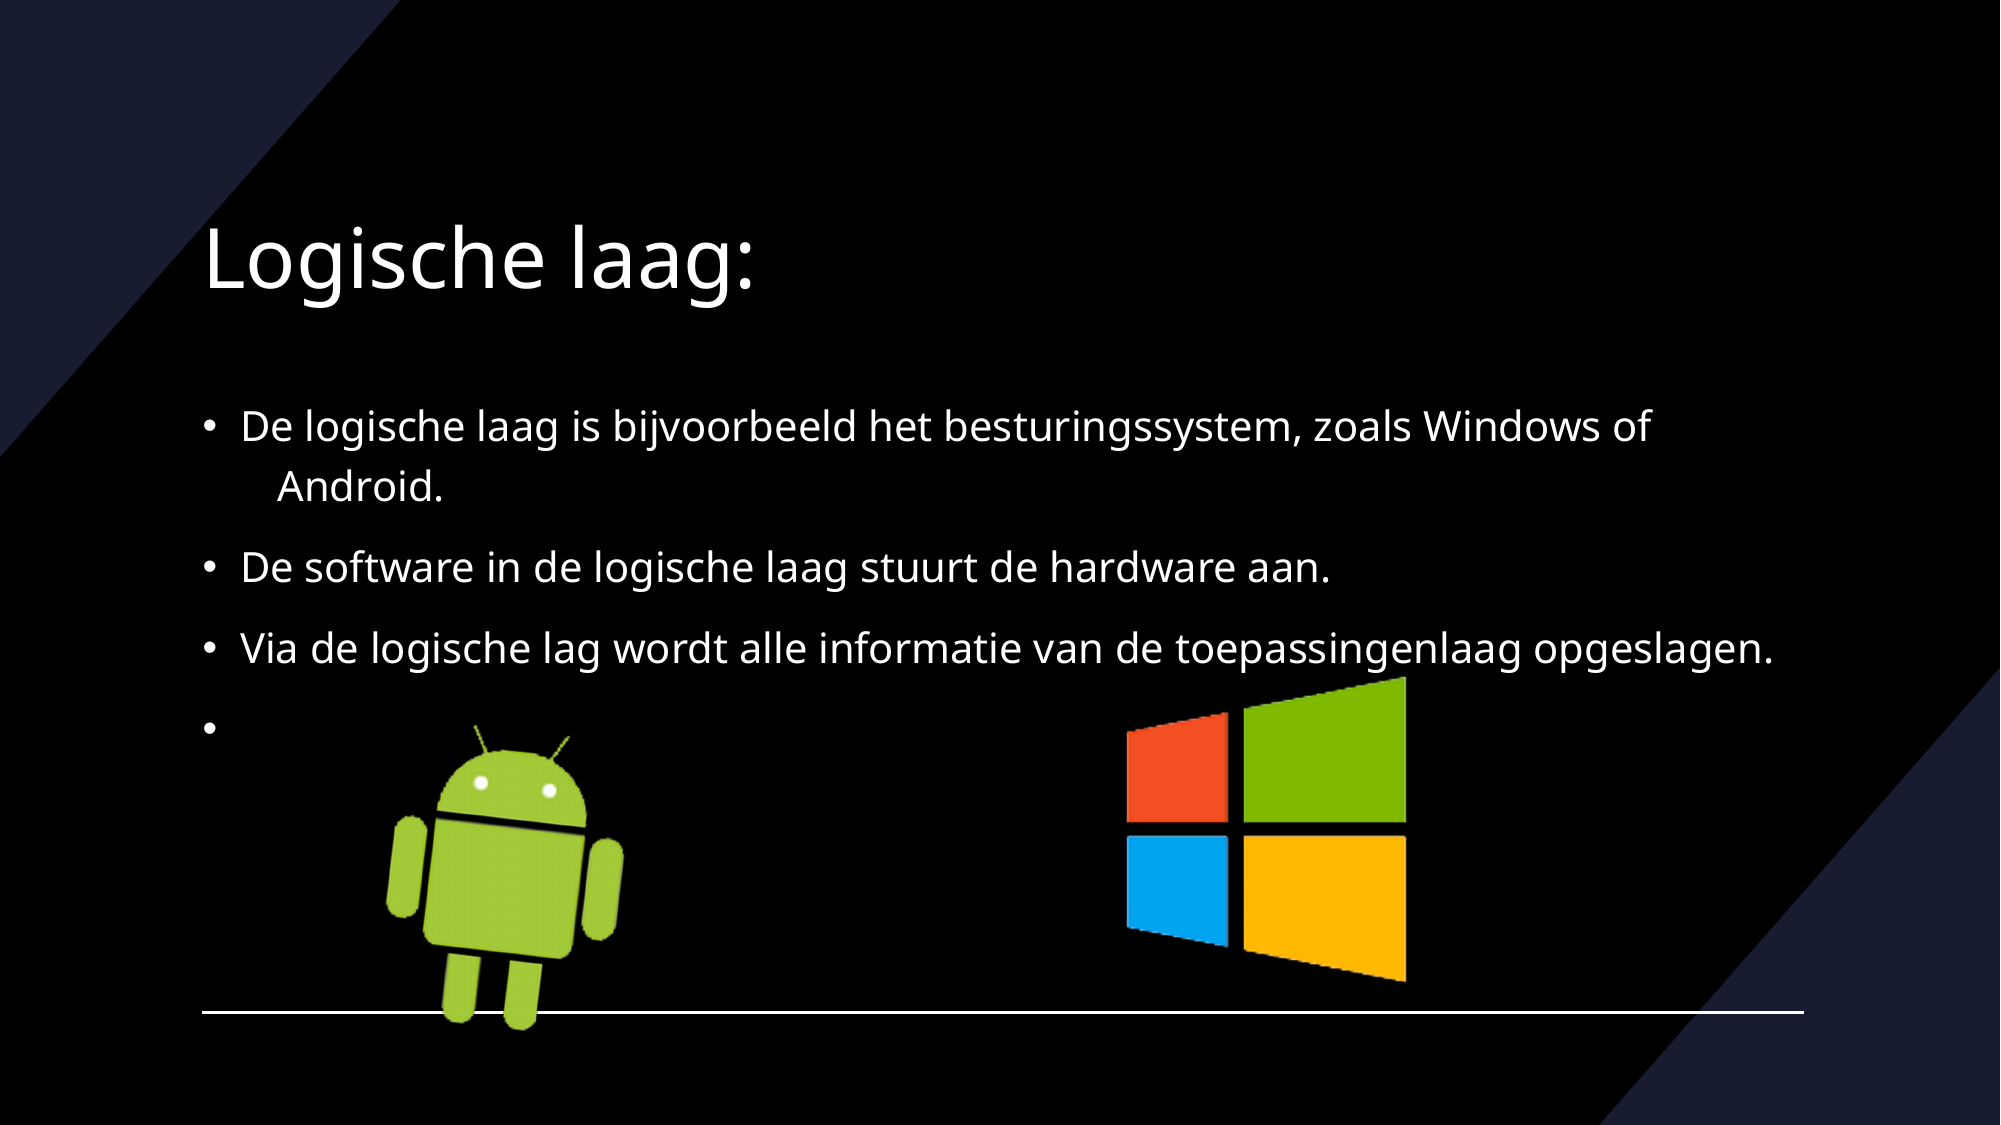

# Logische laag:
De logische laag is bijvoorbeeld het besturingssystem, zoals Windows of Android.
De software in de logische laag stuurt de hardware aan.
Via de logische lag wordt alle informatie van de toepassingenlaag opgeslagen.